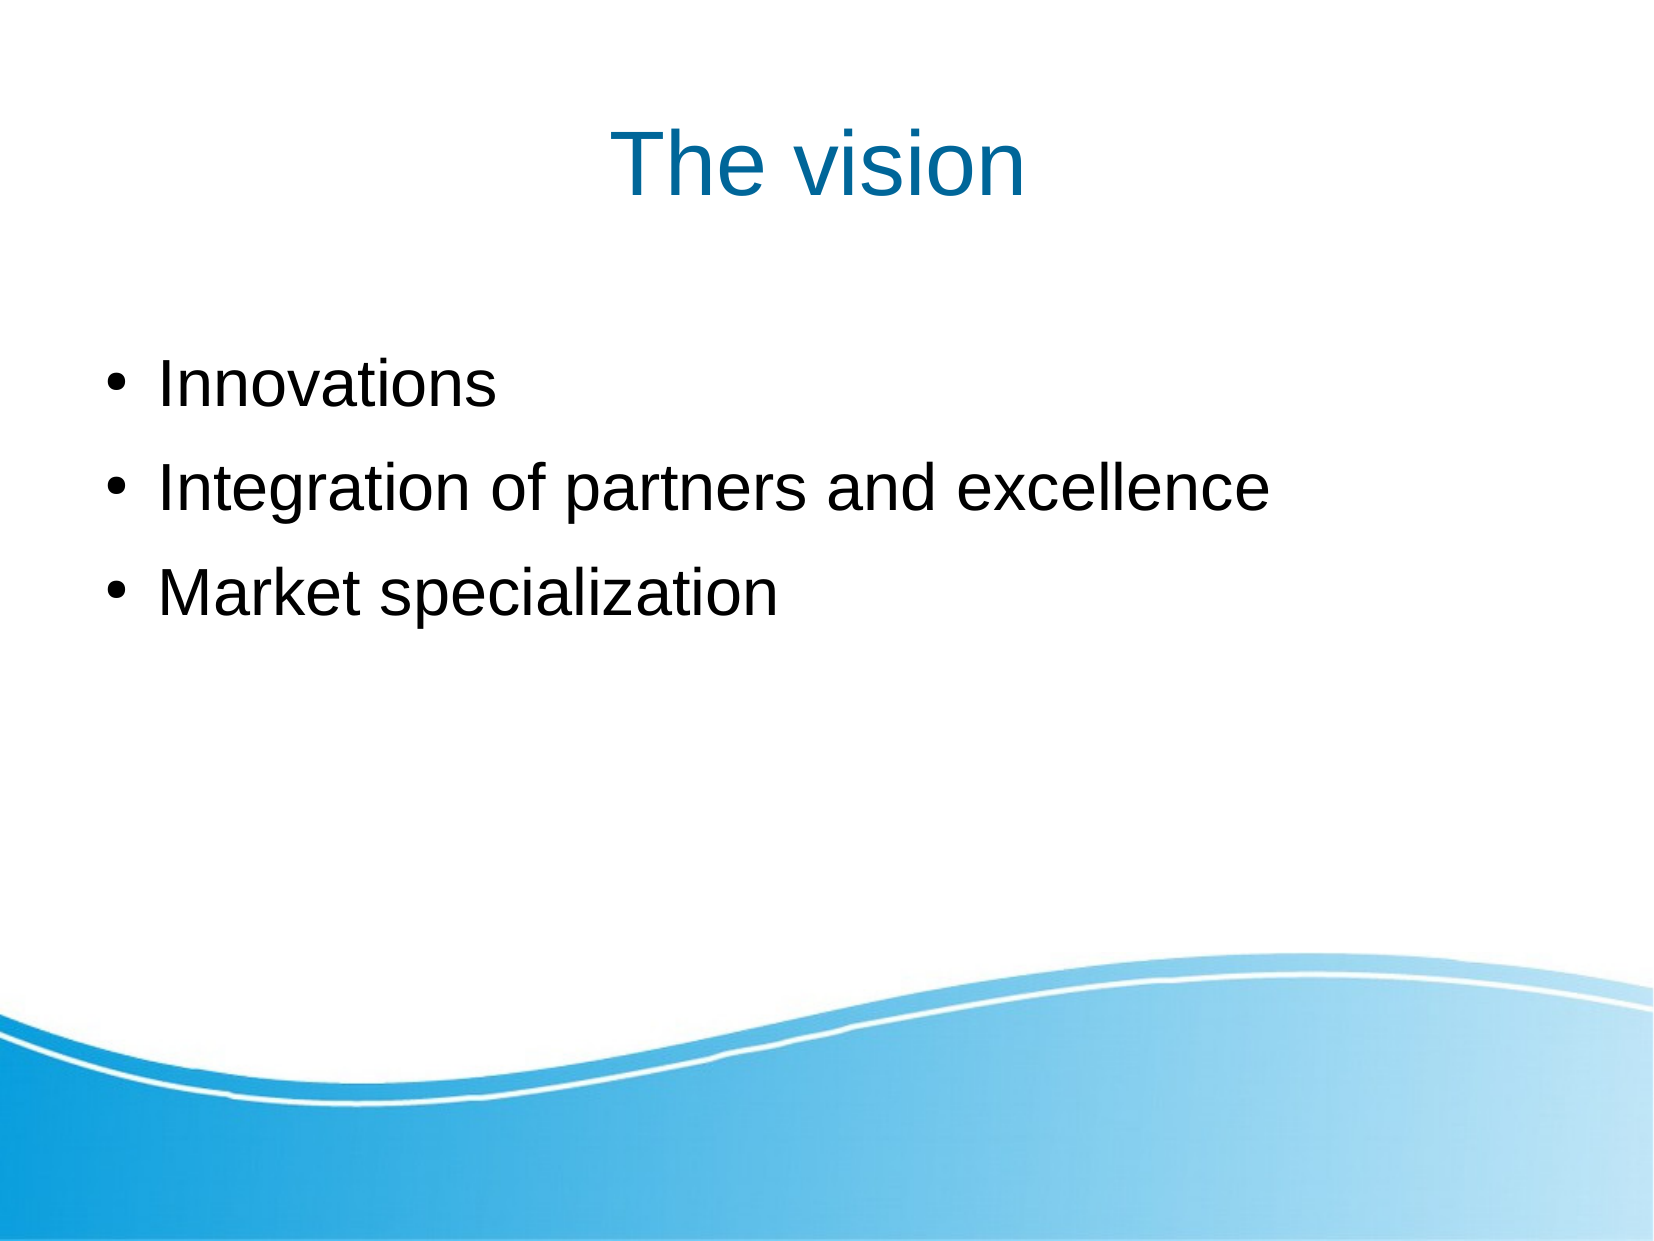

# The vision
Innovations
Integration of partners and excellence
Market specialization